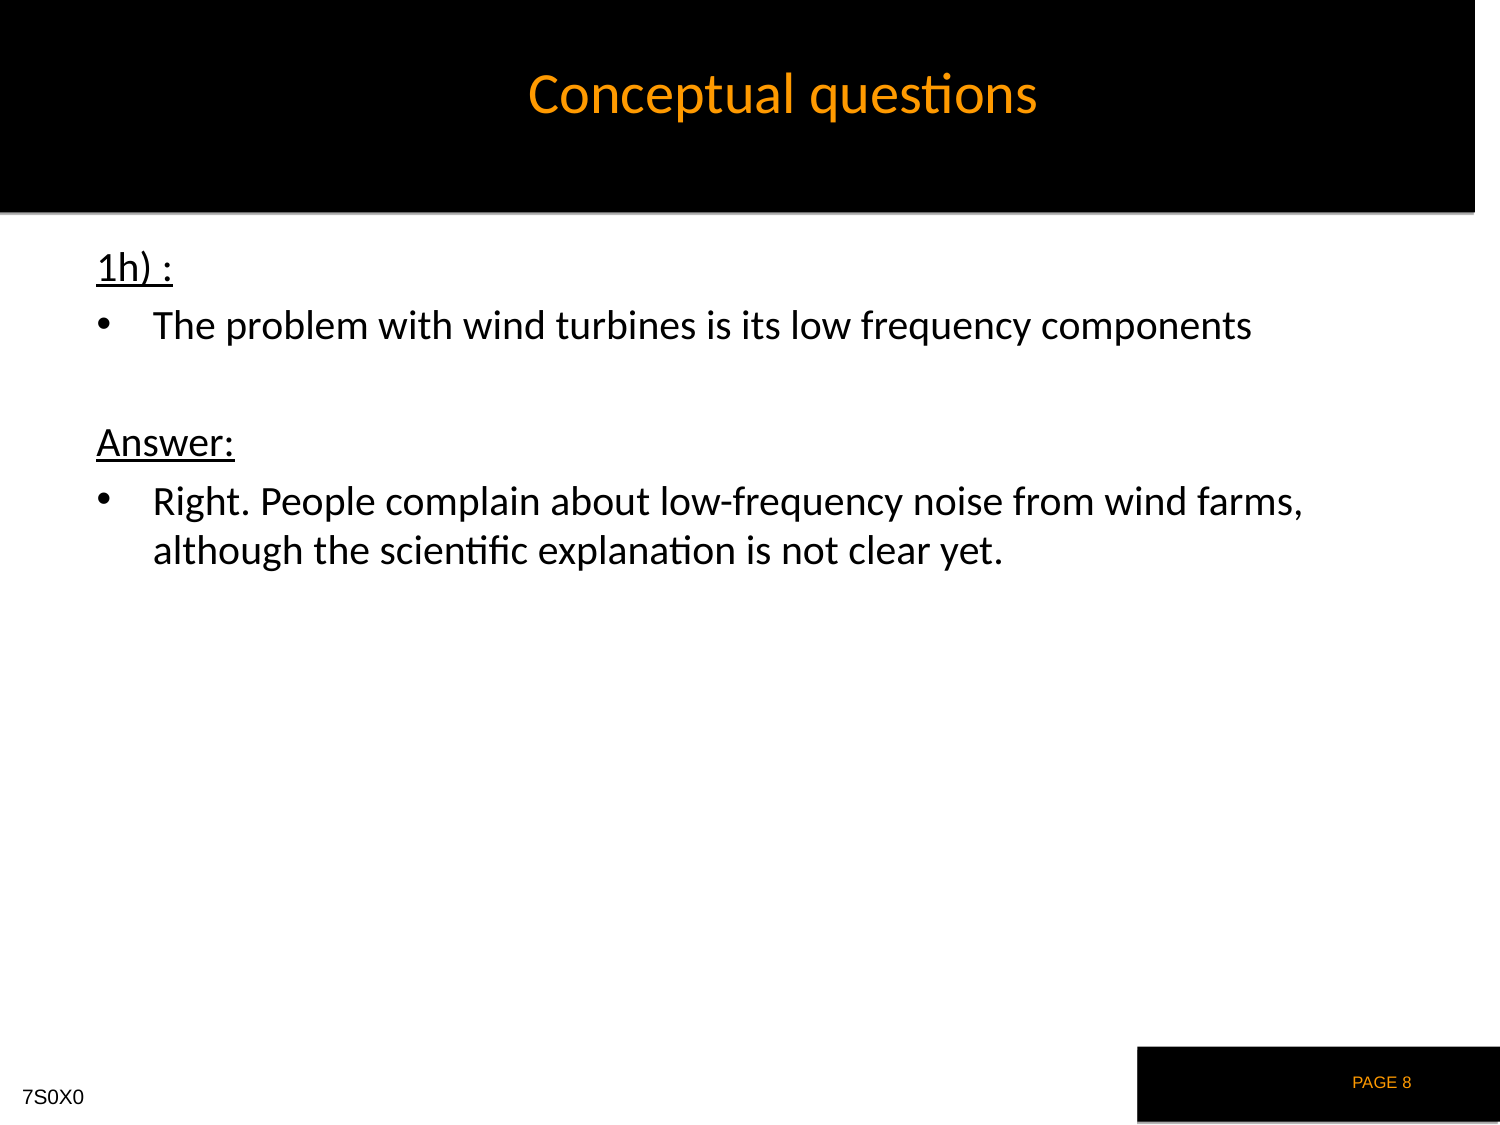

#
Conceptual questions
1h) :
The problem with wind turbines is its low frequency components
Answer:
Right. People complain about low-frequency noise from wind farms, although the scientific explanation is not clear yet.
PAGE 8
2017/02/09
PAGE
7S0X0